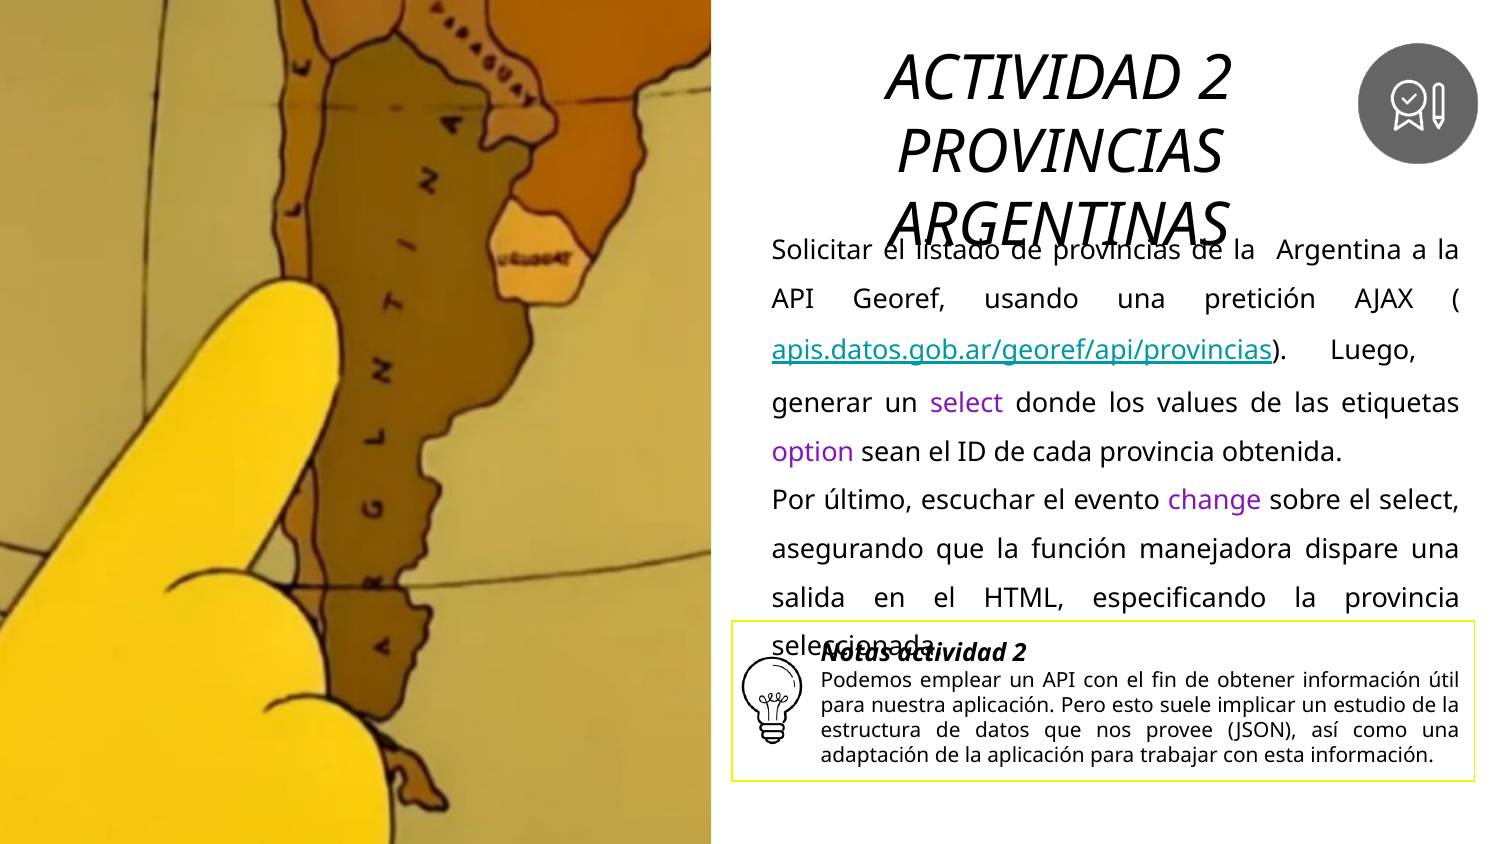

ACTIVIDAD 2
PROVINCIAS ARGENTINAS
Solicitar el listado de provincias de la Argentina a la API Georef, usando una pretición AJAX (apis.datos.gob.ar/georef/api/provincias). Luego, generar un select donde los values de las etiquetas option sean el ID de cada provincia obtenida.
Por último, escuchar el evento change sobre el select, asegurando que la función manejadora dispare una salida en el HTML, especificando la provincia seleccionada.
Notas actividad 2
Podemos emplear un API con el fin de obtener información útil para nuestra aplicación. Pero esto suele implicar un estudio de la estructura de datos que nos provee (JSON), así como una adaptación de la aplicación para trabajar con esta información.